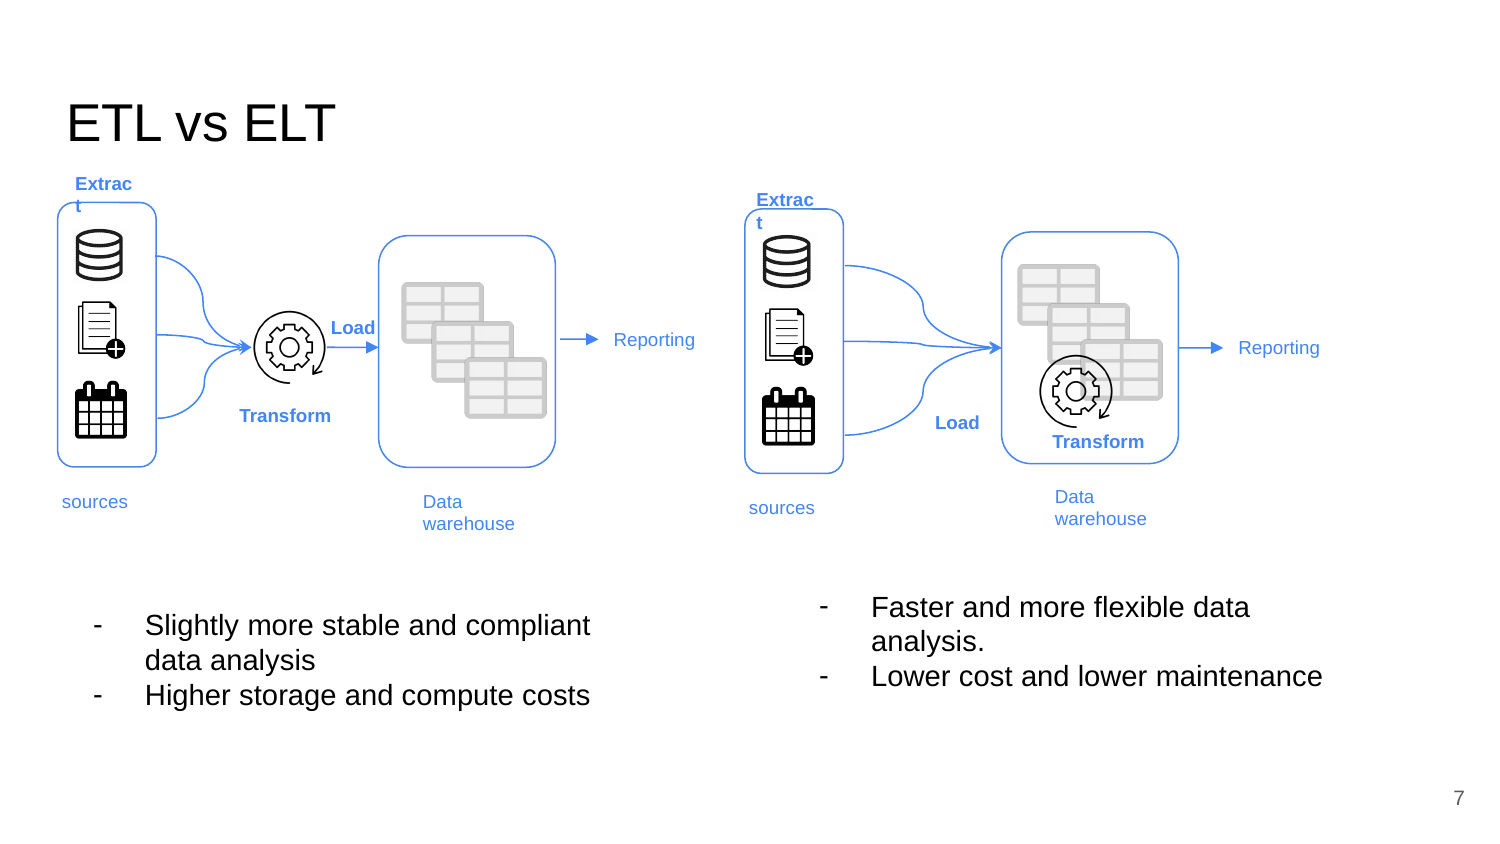

# ETL vs ELT
Extract
Extract
Load
Reporting
Reporting
Transform
Load
Transform
Data warehouse
sources
Data warehouse
sources
Faster and more flexible data analysis.
Lower cost and lower maintenance
Slightly more stable and compliant data analysis
Higher storage and compute costs